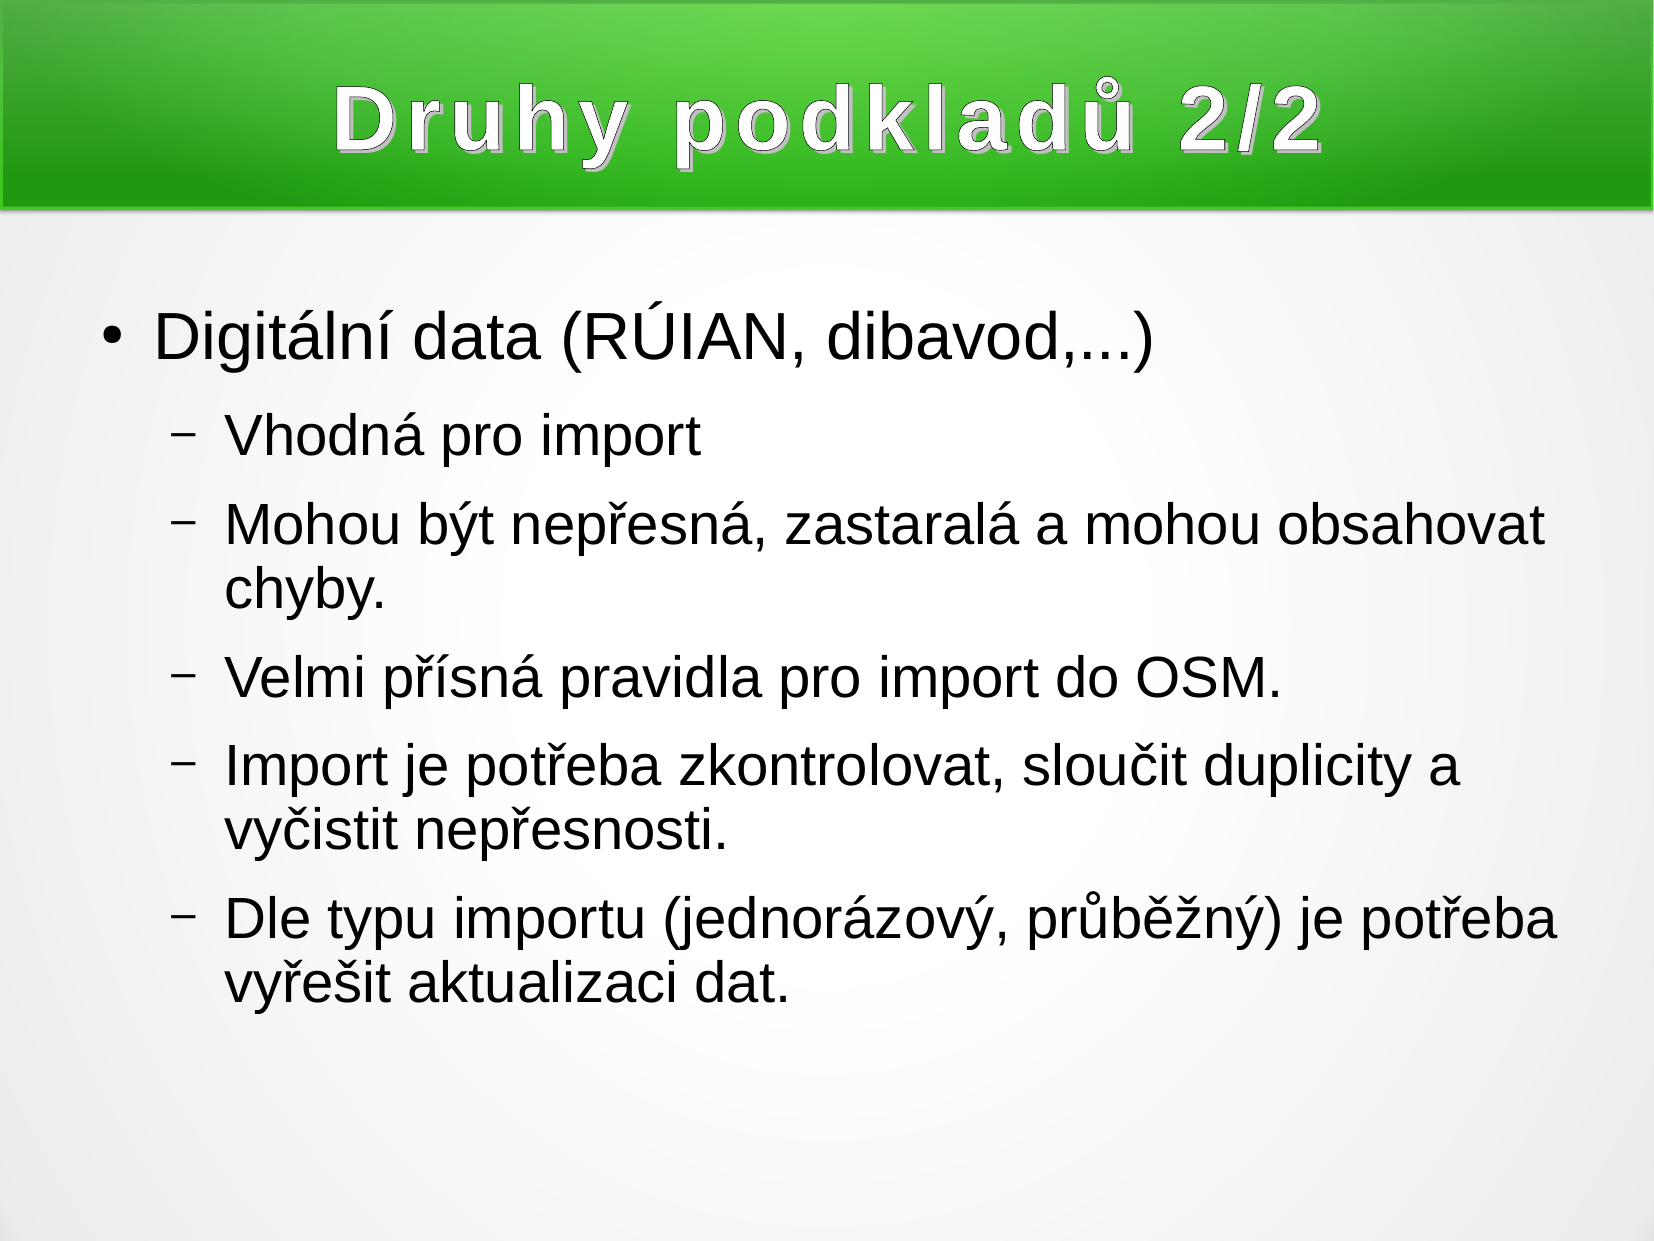

# Druhy podkladů 2/2
Digitální data (RÚIAN, dibavod,...)
Vhodná pro import
Mohou být nepřesná, zastaralá a mohou obsahovat chyby.
Velmi přísná pravidla pro import do OSM.
Import je potřeba zkontrolovat, sloučit duplicity a vyčistit nepřesnosti.
Dle typu importu (jednorázový, průběžný) je potřeba vyřešit aktualizaci dat.